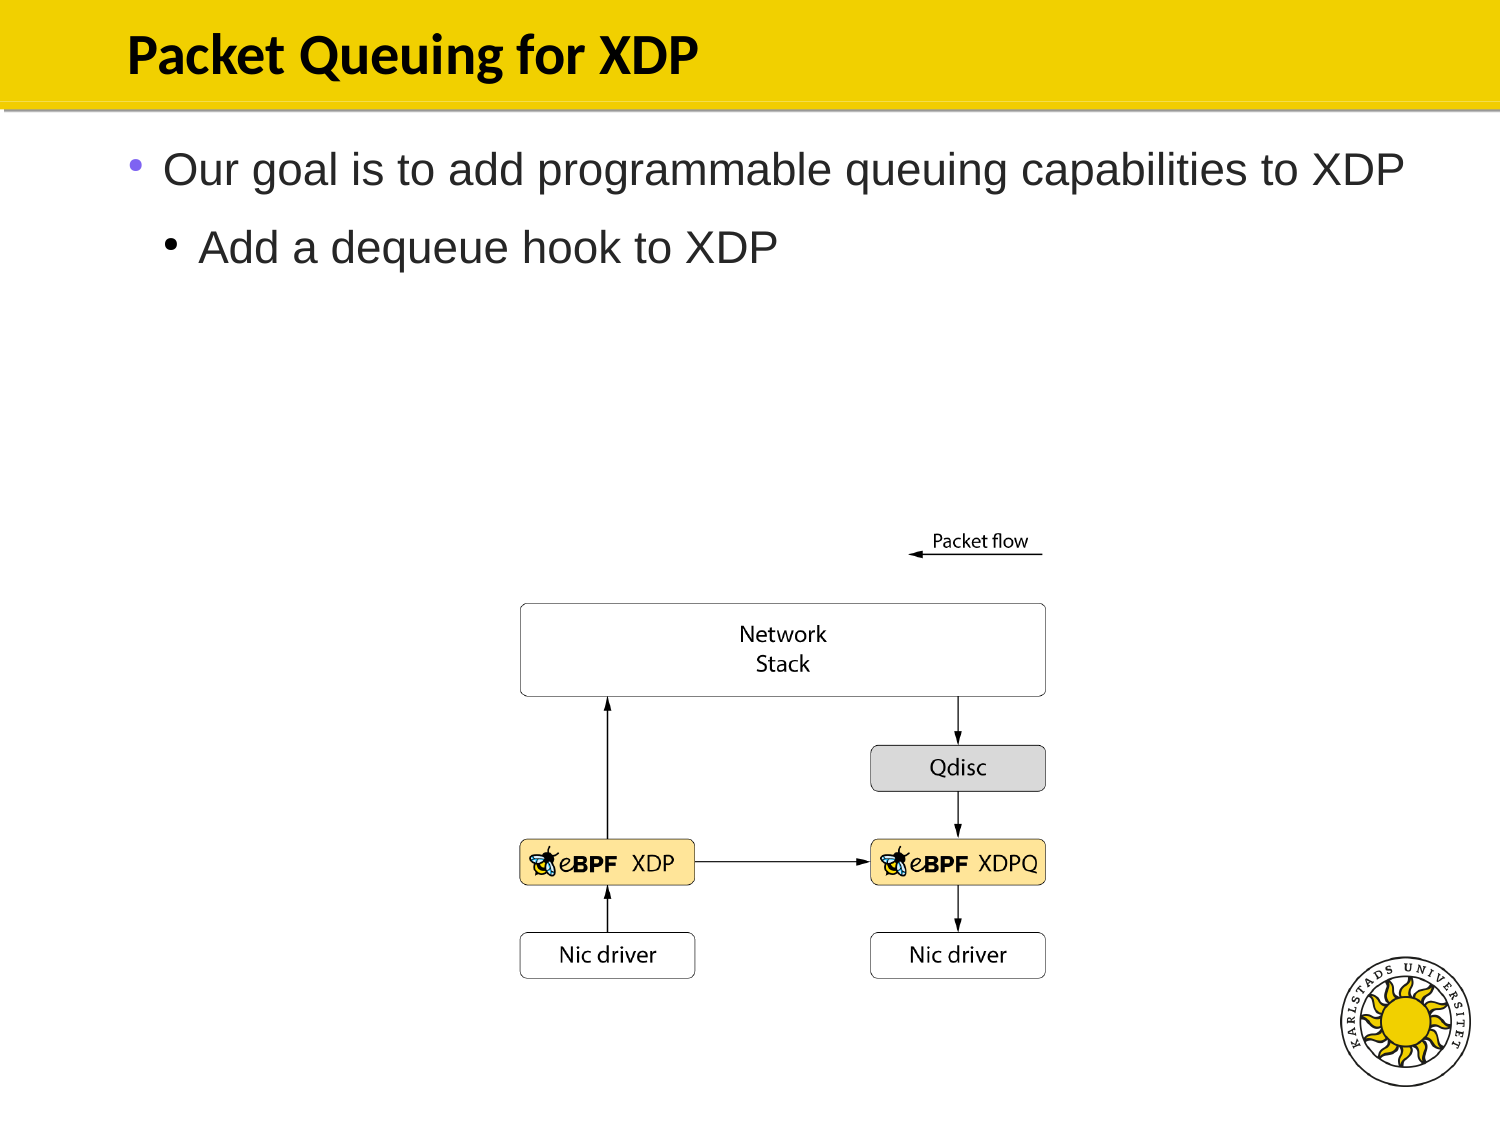

Packet Queuing for XDP
# Our goal is to add programmable queuing capabilities to XDP
Add a dequeue hook to XDP